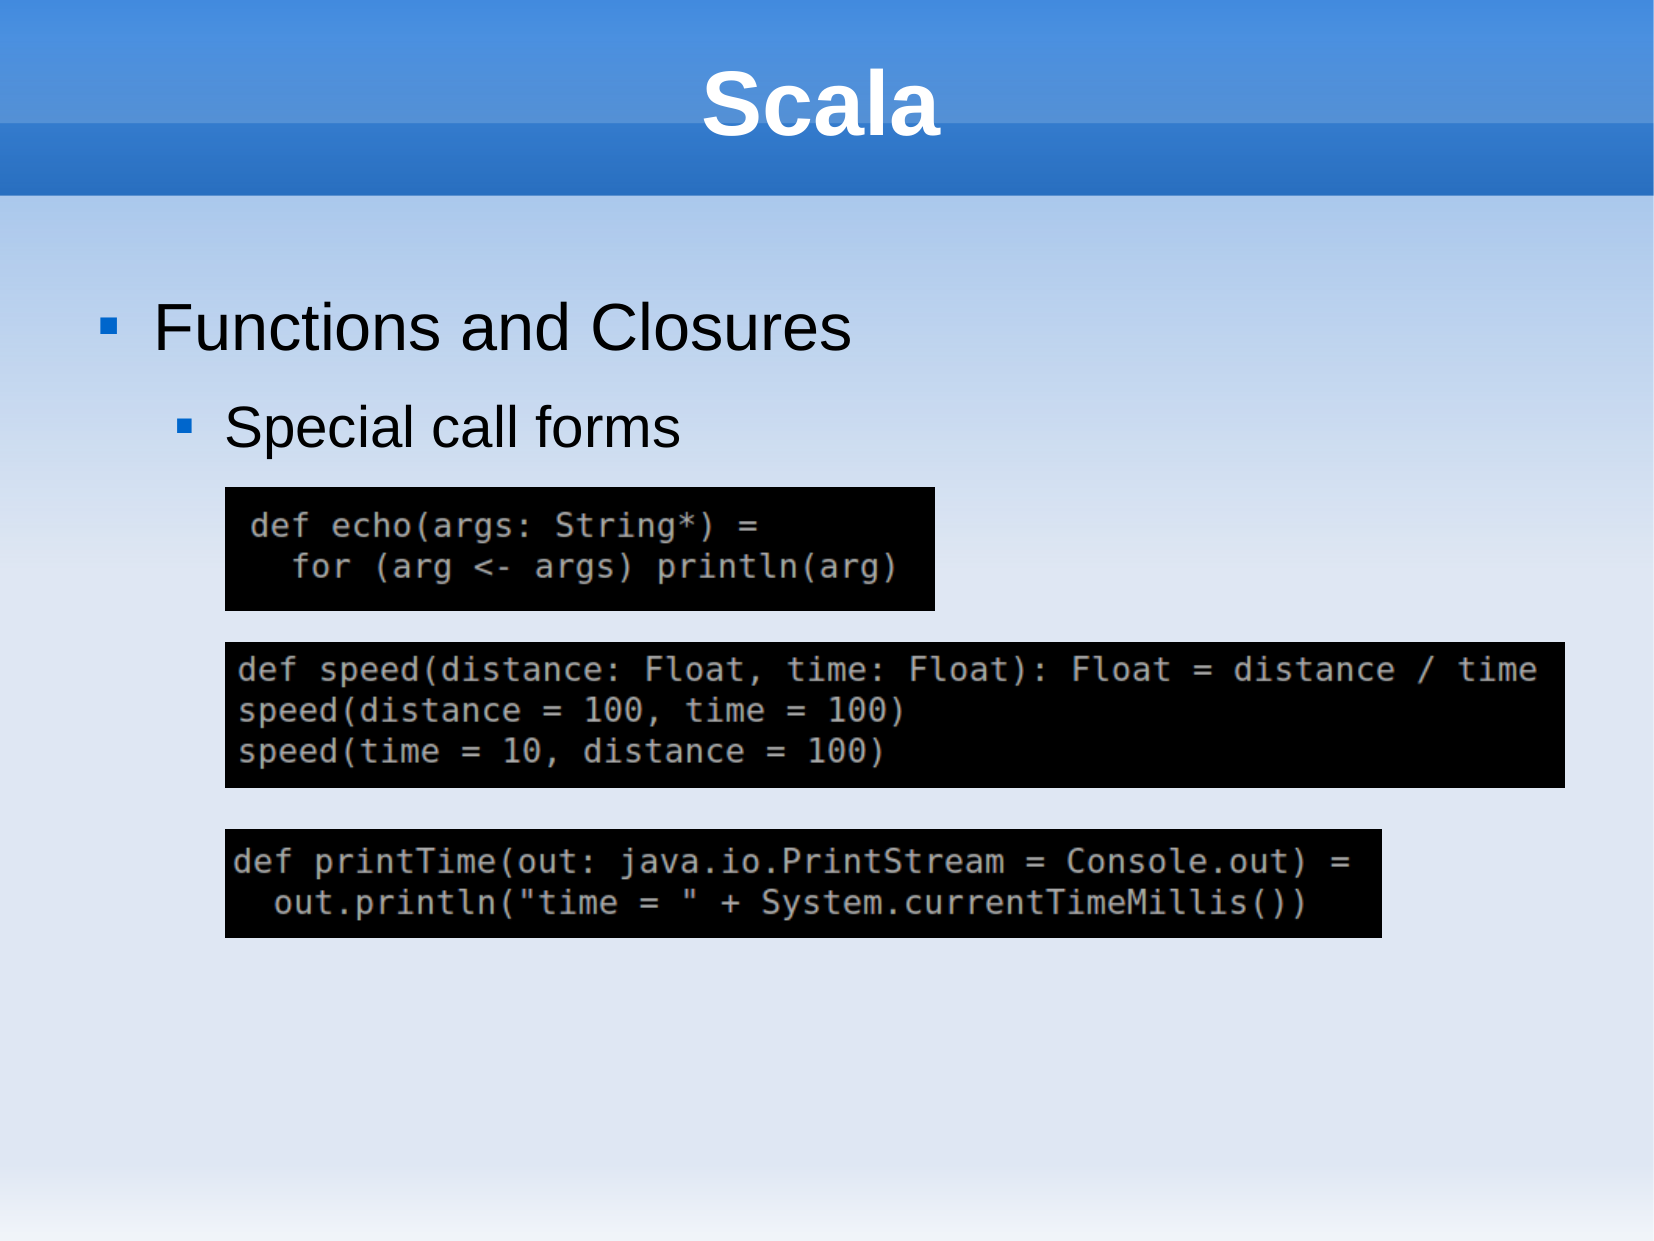

# Scala
Functions and Closures
Special call forms